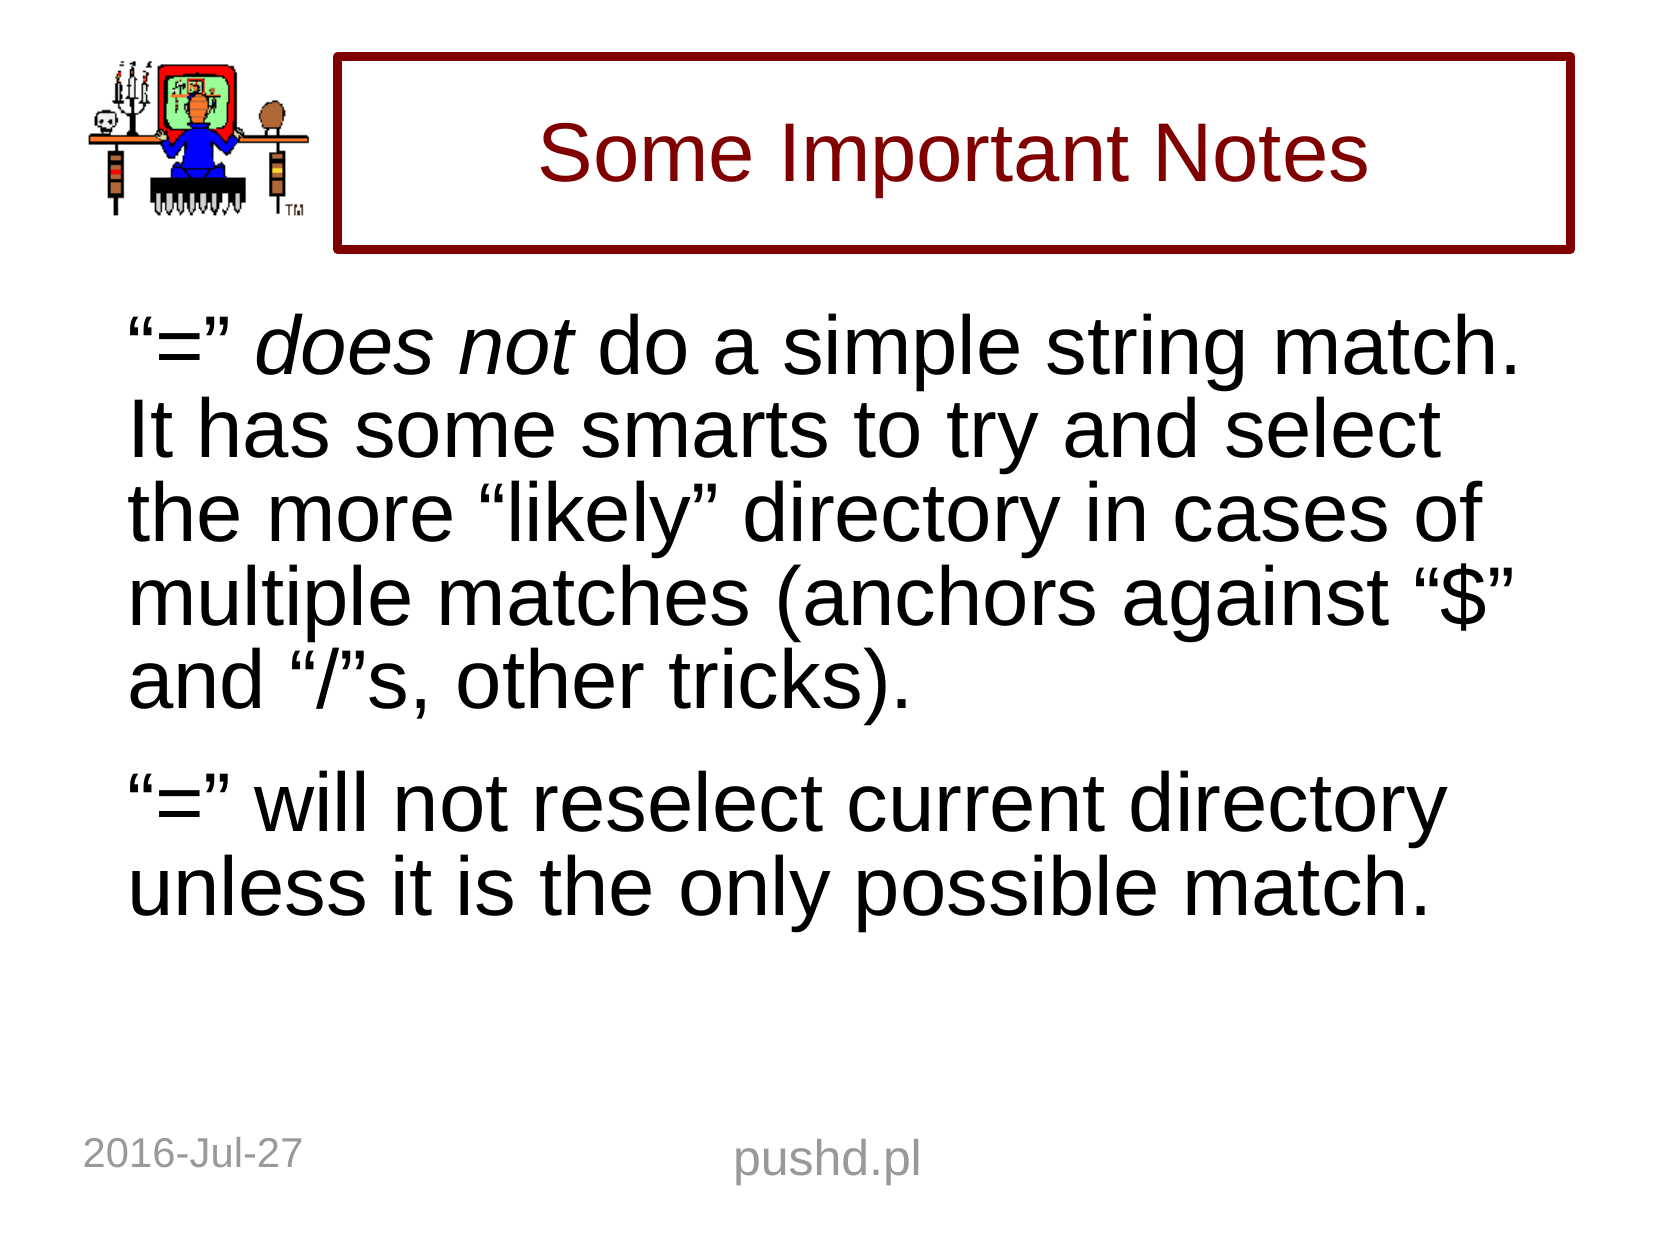

# Some Important Notes
“=” does not do a simple string match. It has some smarts to try and select the more “likely” directory in cases of multiple matches (anchors against “$” and “/”s, other tricks).
“=” will not reselect current directory unless it is the only possible match.